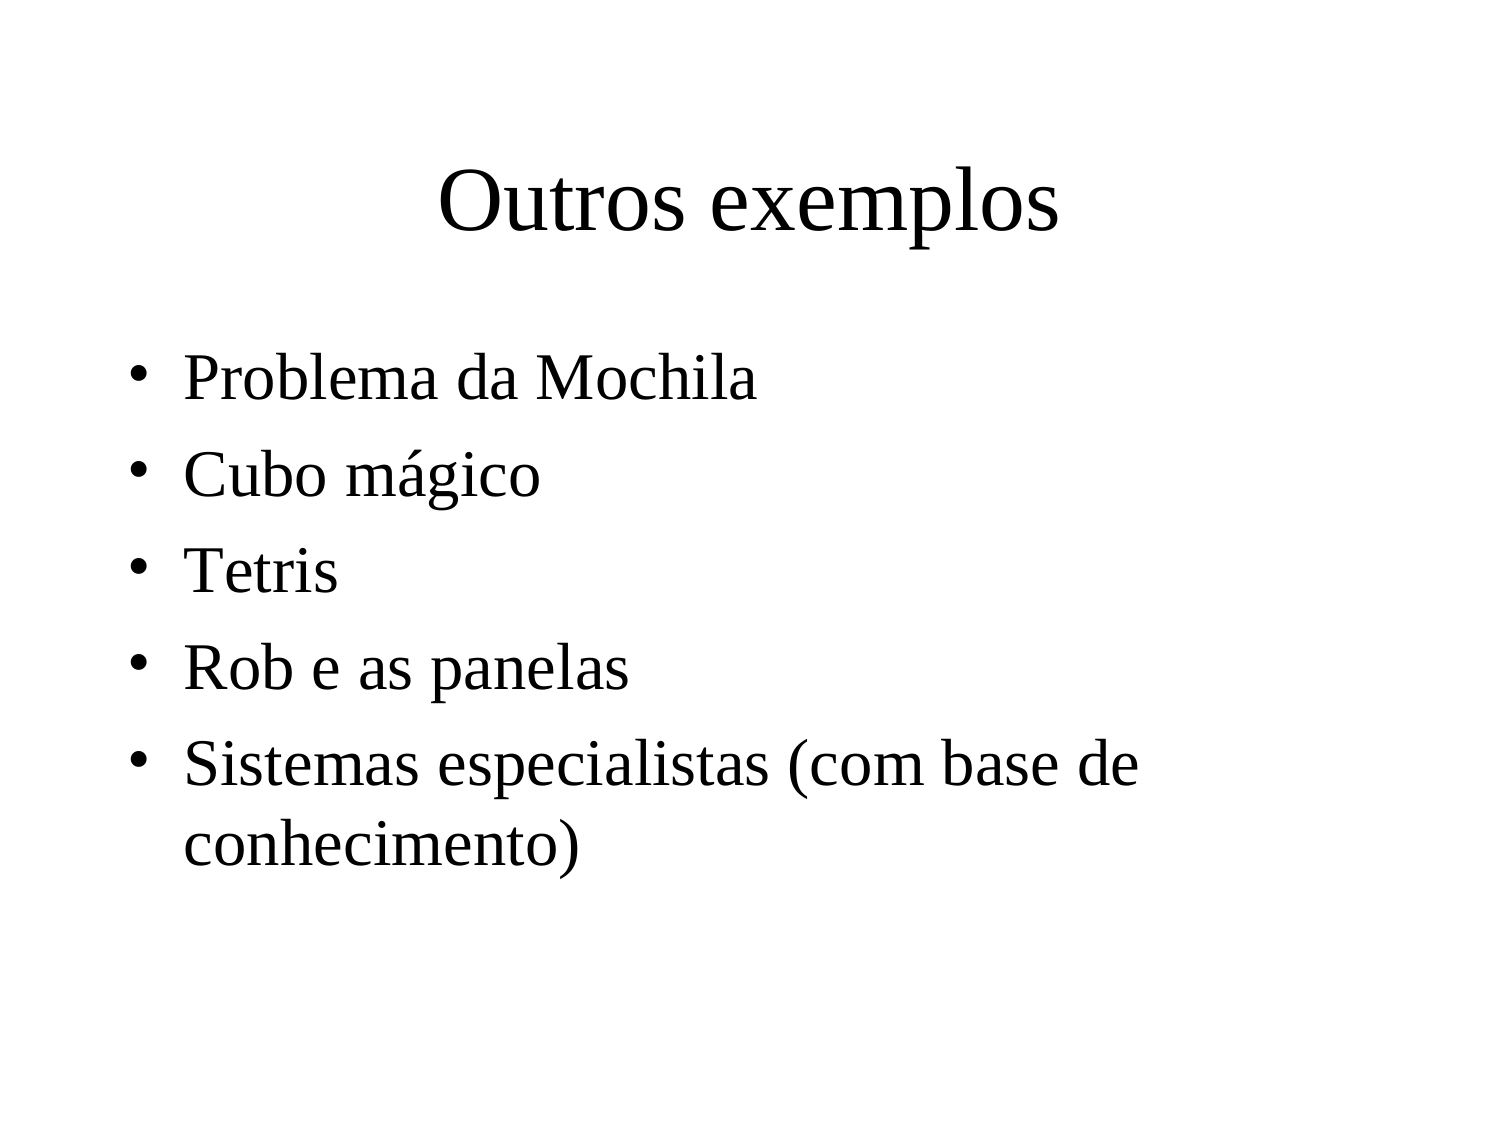

# Outros exemplos
Problema da Mochila
Cubo mágico
Tetris
Rob e as panelas
Sistemas especialistas (com base de conhecimento)